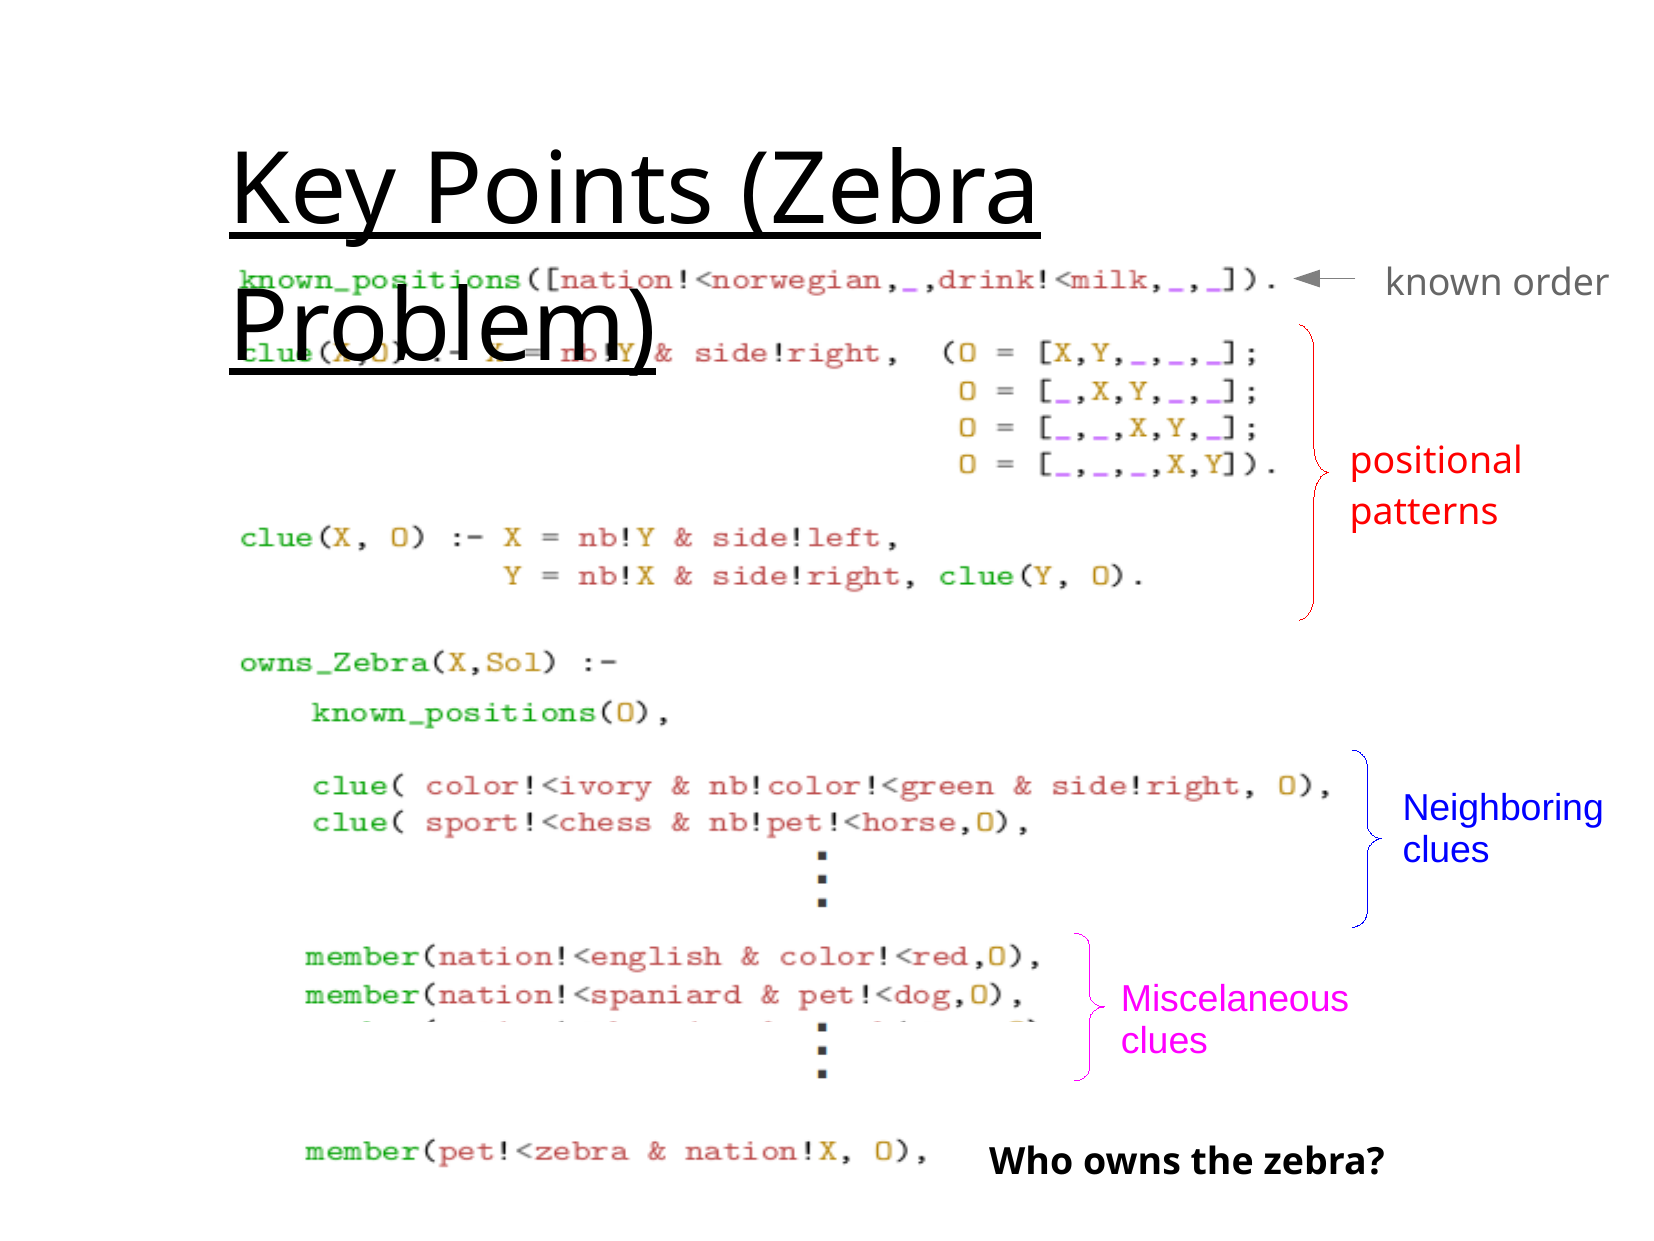

Key Points (Zebra Problem)
known order
positional
patterns
Neighboring
clues
Miscelaneous
clues
Who owns the zebra?